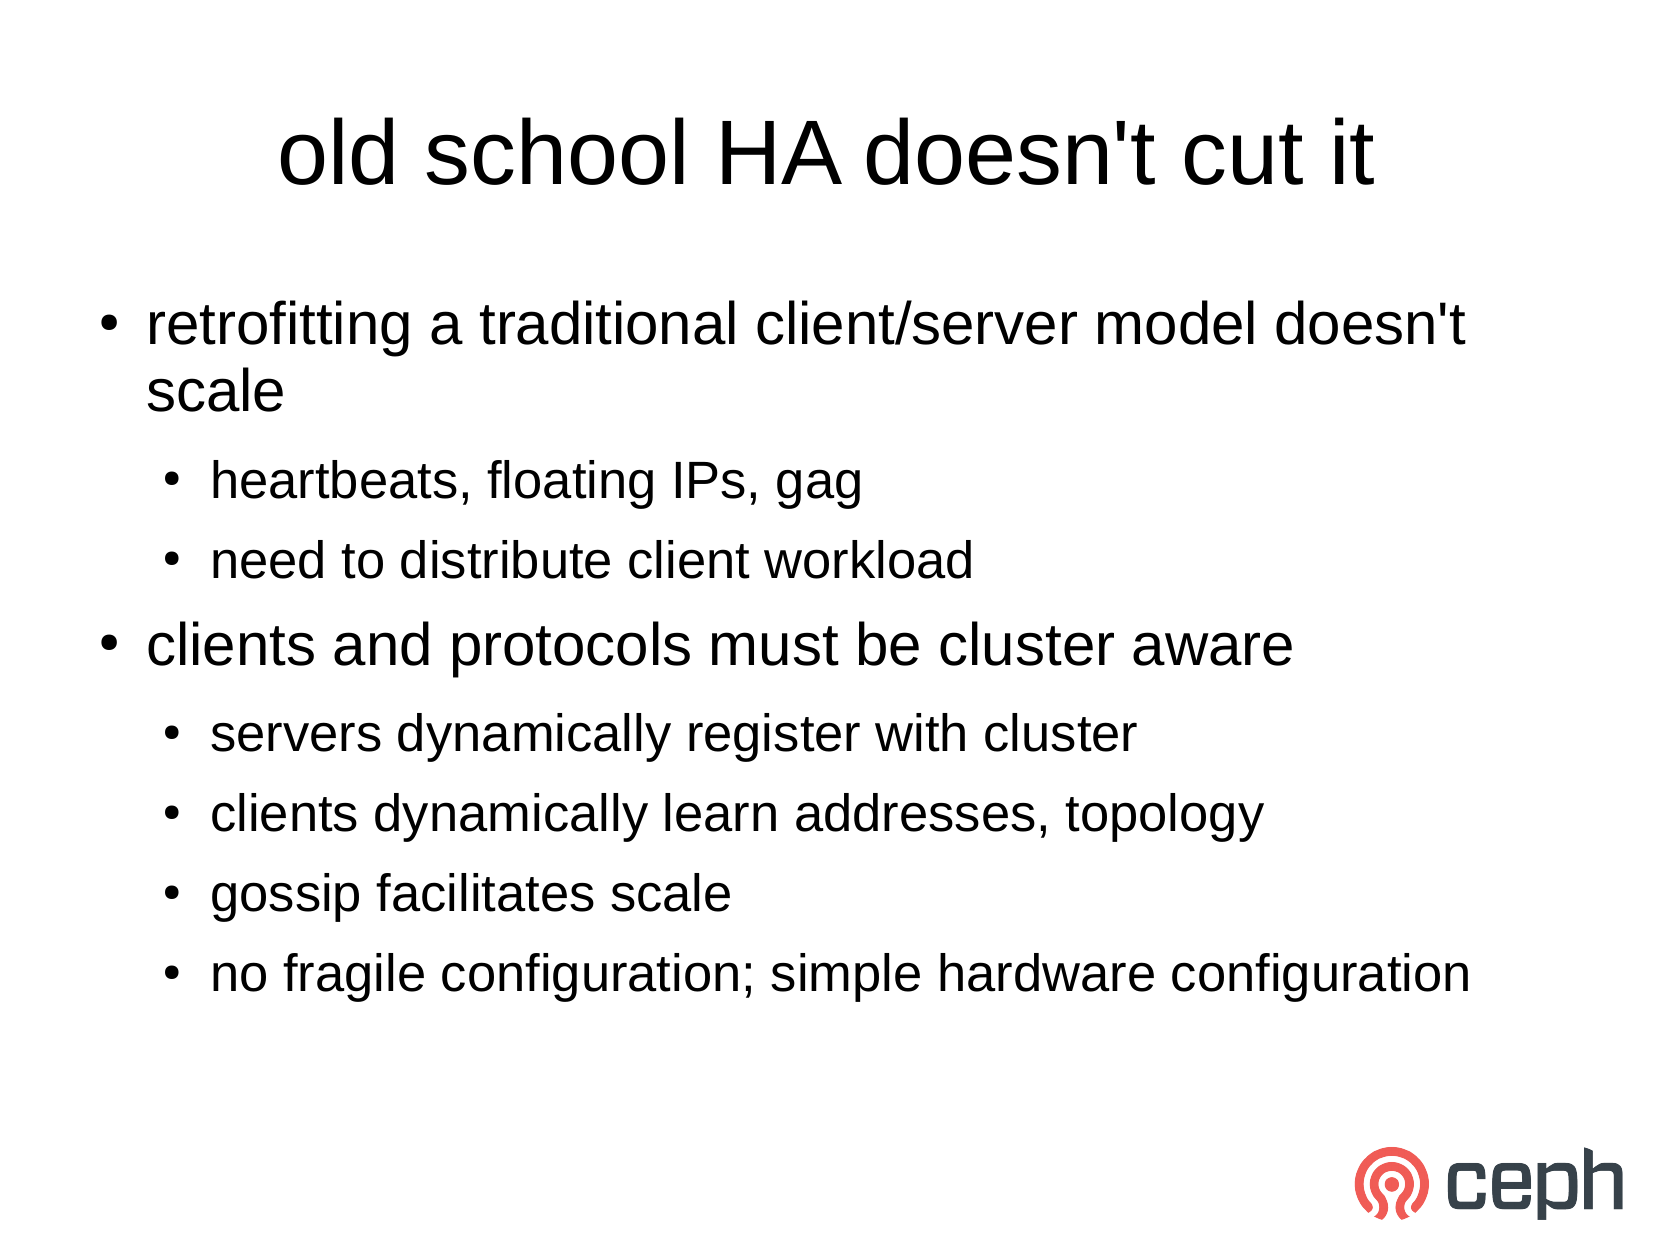

# old school HA doesn't cut it
retrofitting a traditional client/server model doesn't scale
heartbeats, floating IPs, gag
need to distribute client workload
clients and protocols must be cluster aware
servers dynamically register with cluster
clients dynamically learn addresses, topology
gossip facilitates scale
no fragile configuration; simple hardware configuration